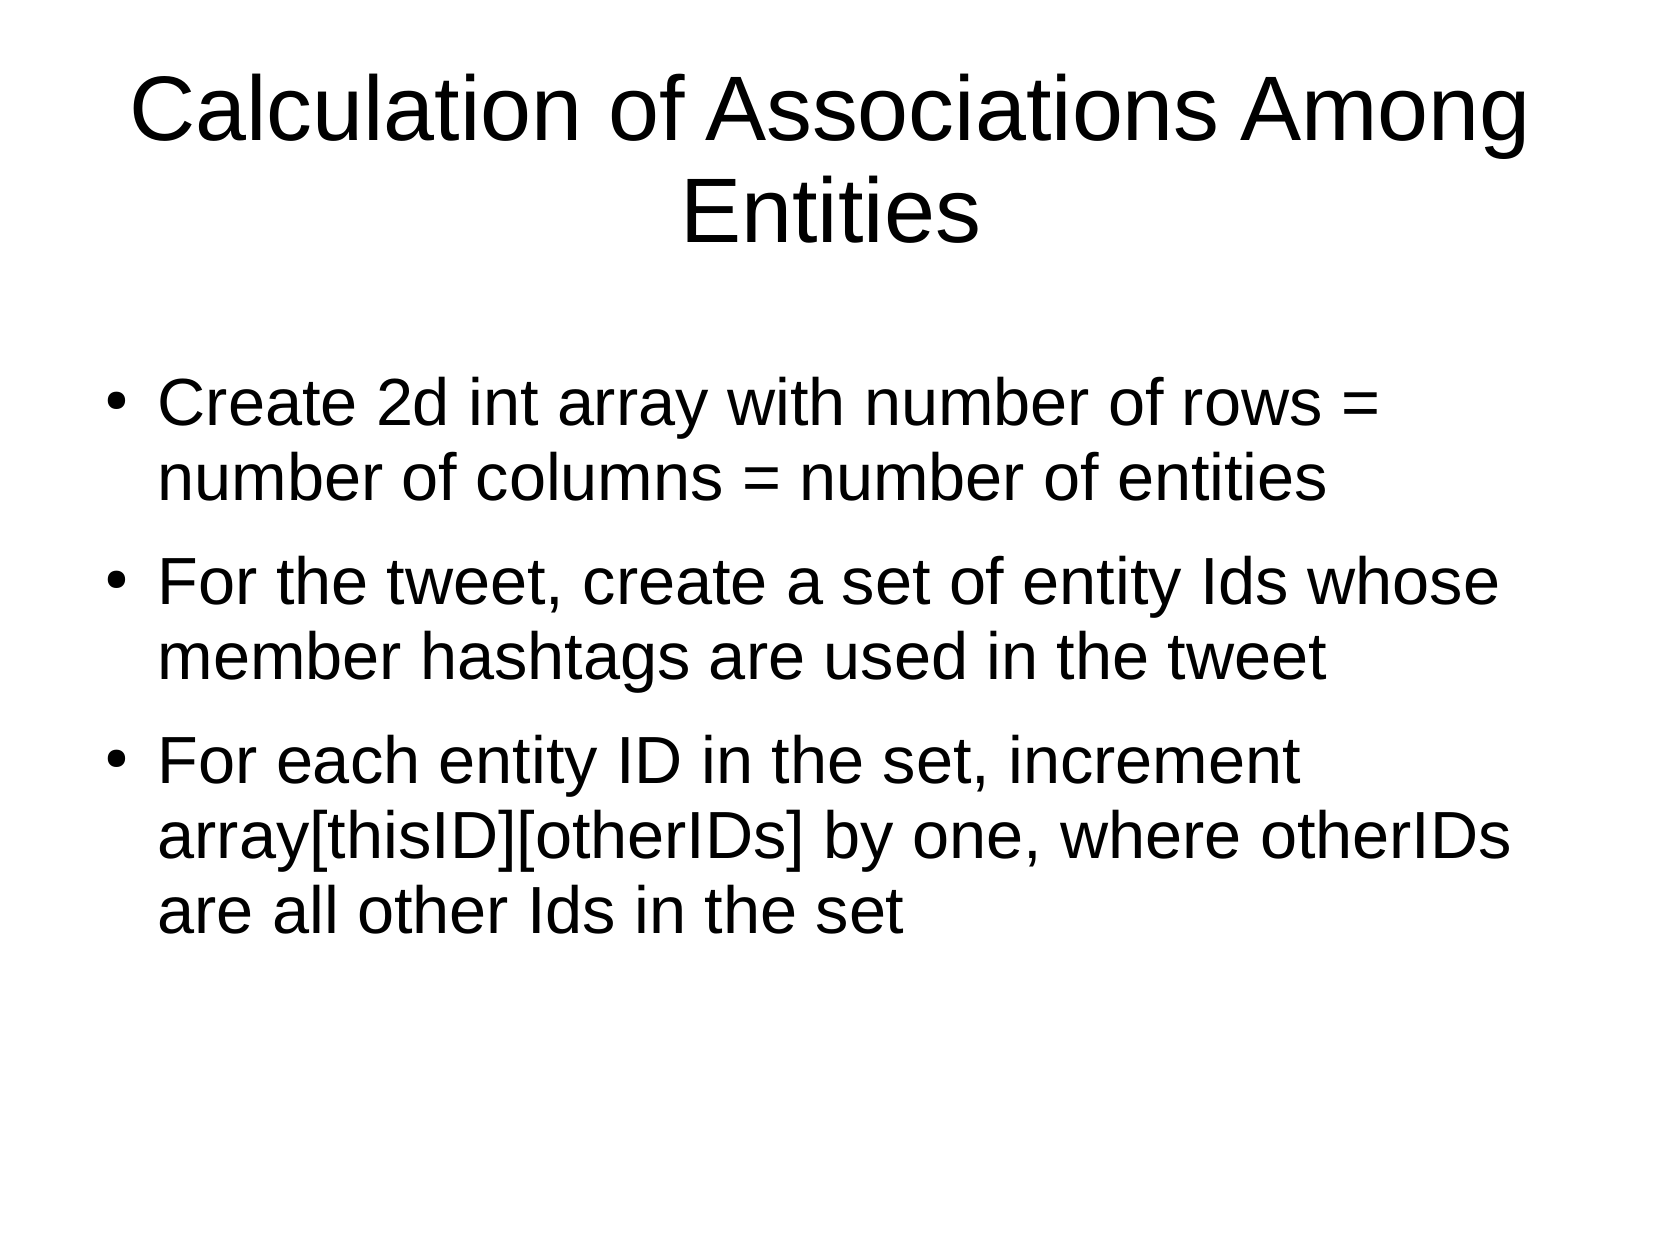

# Calculation of Associations Among Entities
Create 2d int array with number of rows = number of columns = number of entities
For the tweet, create a set of entity Ids whose member hashtags are used in the tweet
For each entity ID in the set, increment array[thisID][otherIDs] by one, where otherIDs are all other Ids in the set